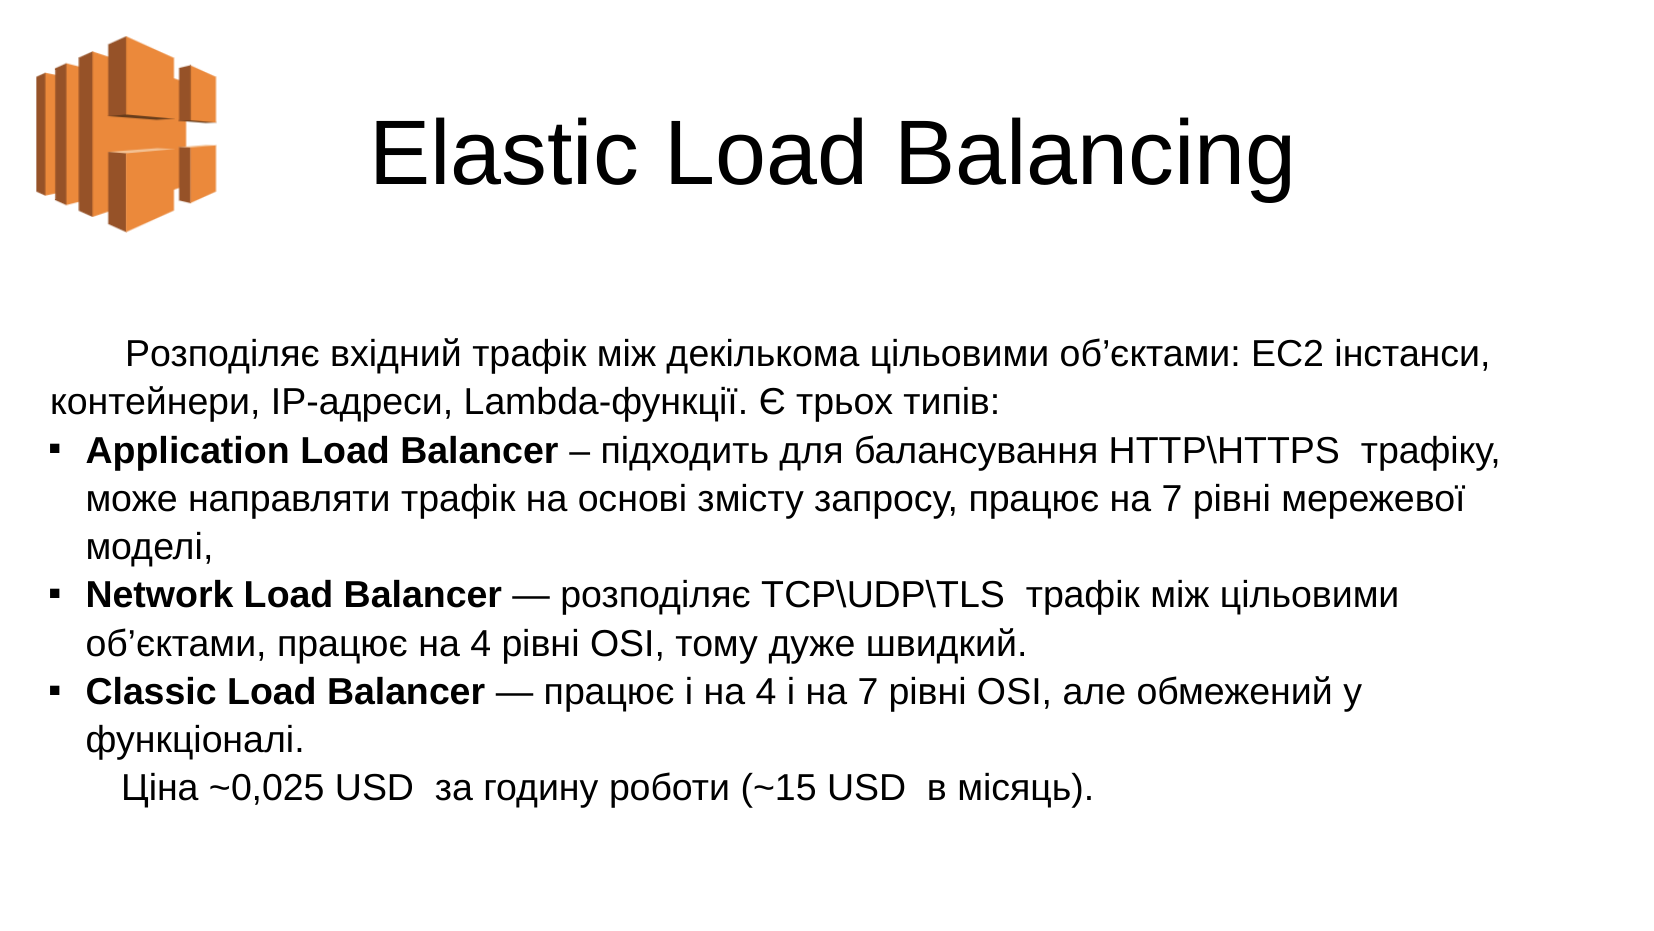

Elastic Load Balancing
	Розподіляє вхідний трафік між декількома цільовими об’єктами: EC2 інстанси, контейнери, IP-адреси, Lambda-функції. Є трьох типів:
Application Load Balancer – підходить для балансування HTTP\HTTPS трафіку, може направляти трафік на основі змісту запросу, працює на 7 рівні мережевої моделі,
Network Load Balancer — розподіляє TCP\UDP\TLS трафік між цільовими об’єктами, працює на 4 рівні OSI, тому дуже швидкий.
Classic Load Balancer — працює і на 4 і на 7 рівні OSI, але обмежений у функціоналі.
Ціна ~0,025 USD за годину роботи (~15 USD в місяць).